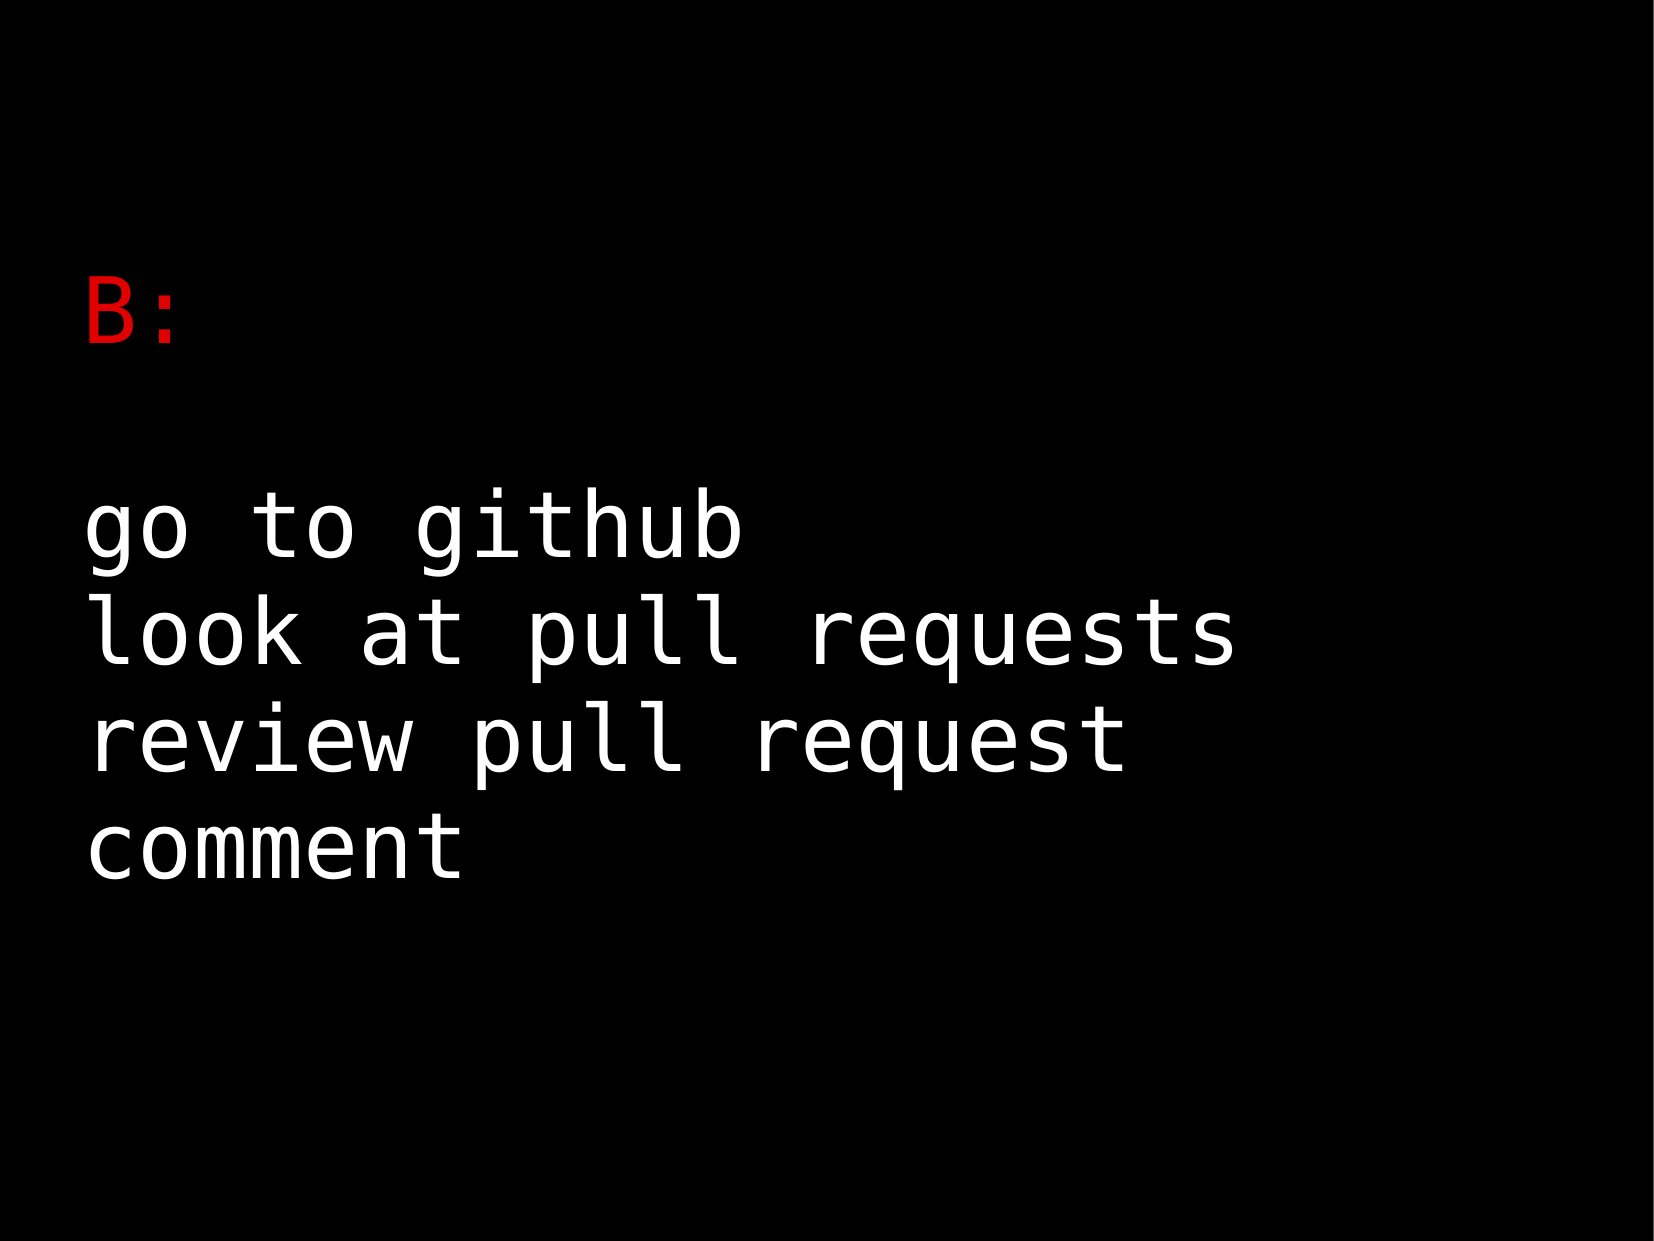

# B:
go to github
look at pull requests
review pull request
comment